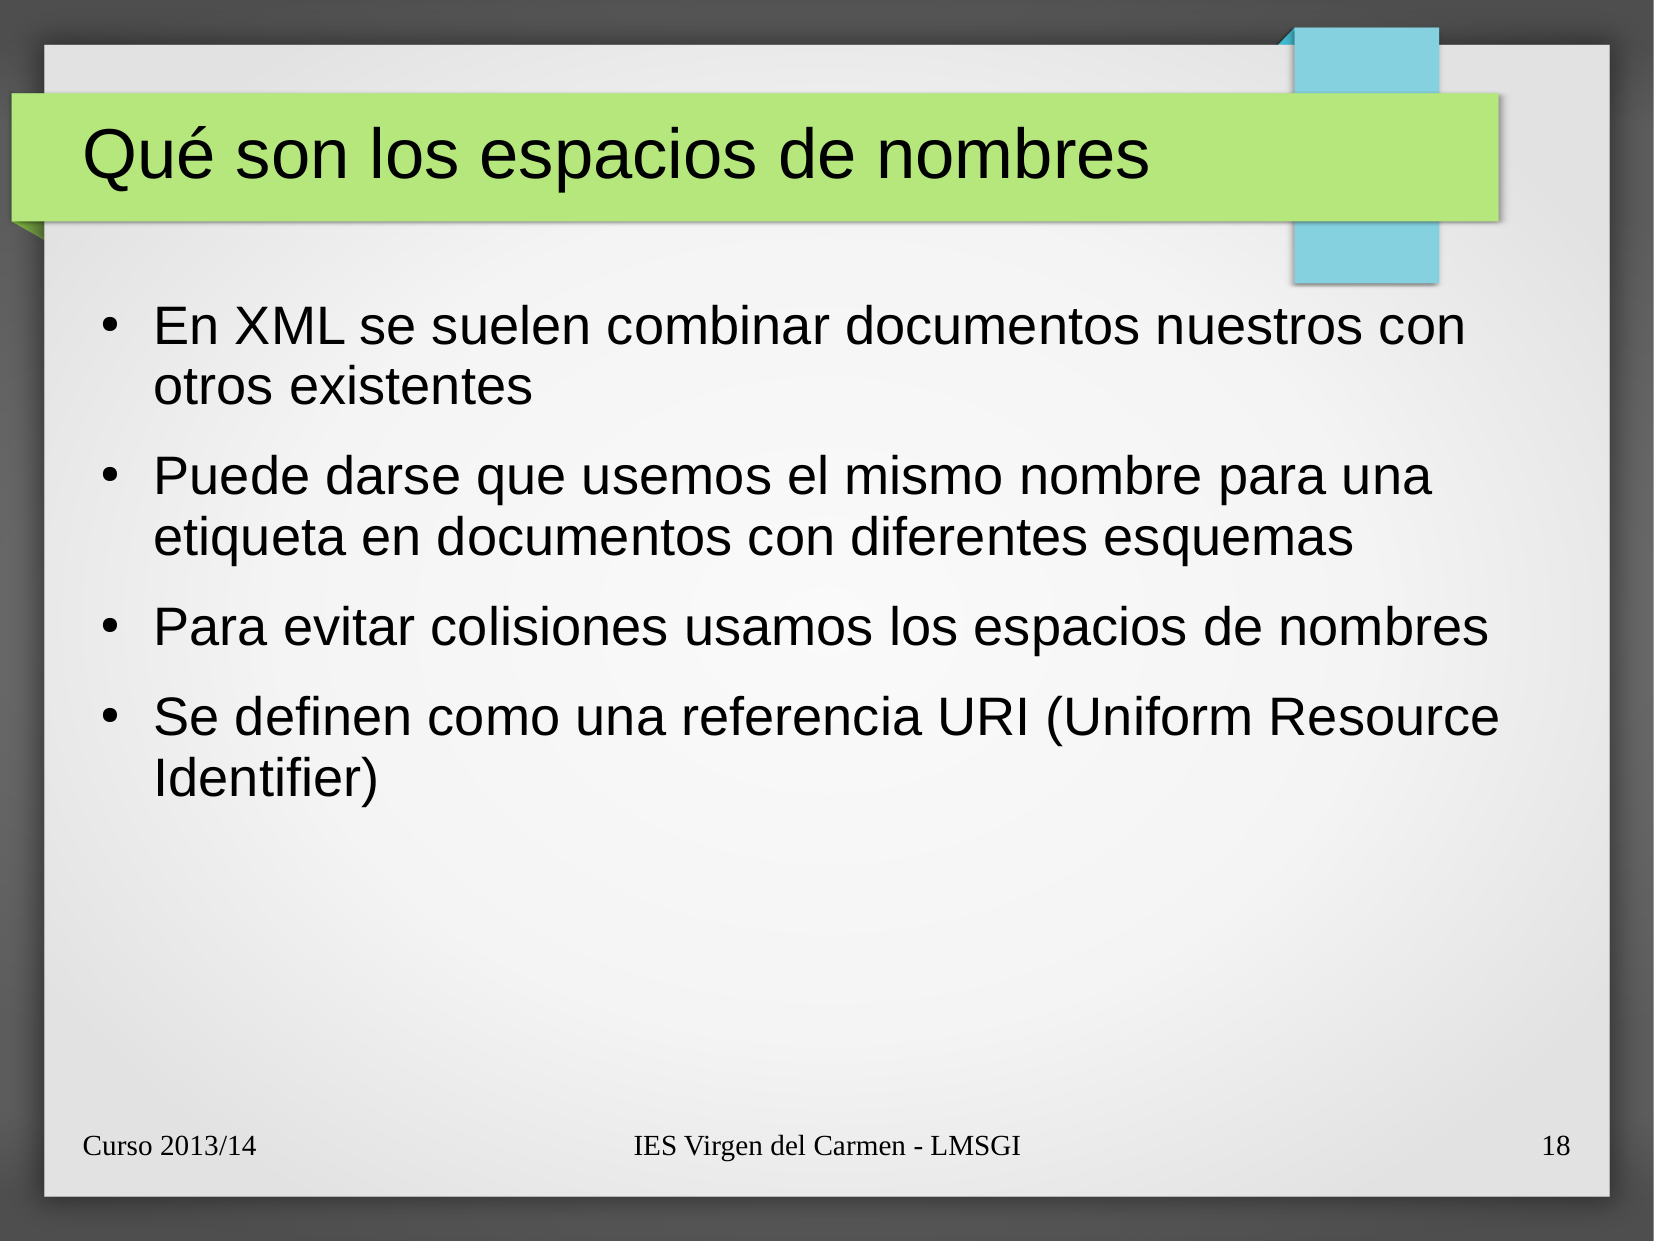

# Qué son los espacios de nombres
En XML se suelen combinar documentos nuestros con otros existentes
Puede darse que usemos el mismo nombre para una etiqueta en documentos con diferentes esquemas
Para evitar colisiones usamos los espacios de nombres
Se definen como una referencia URI (Uniform Resource Identifier)
Curso 2013/14
IES Virgen del Carmen - LMSGI
18